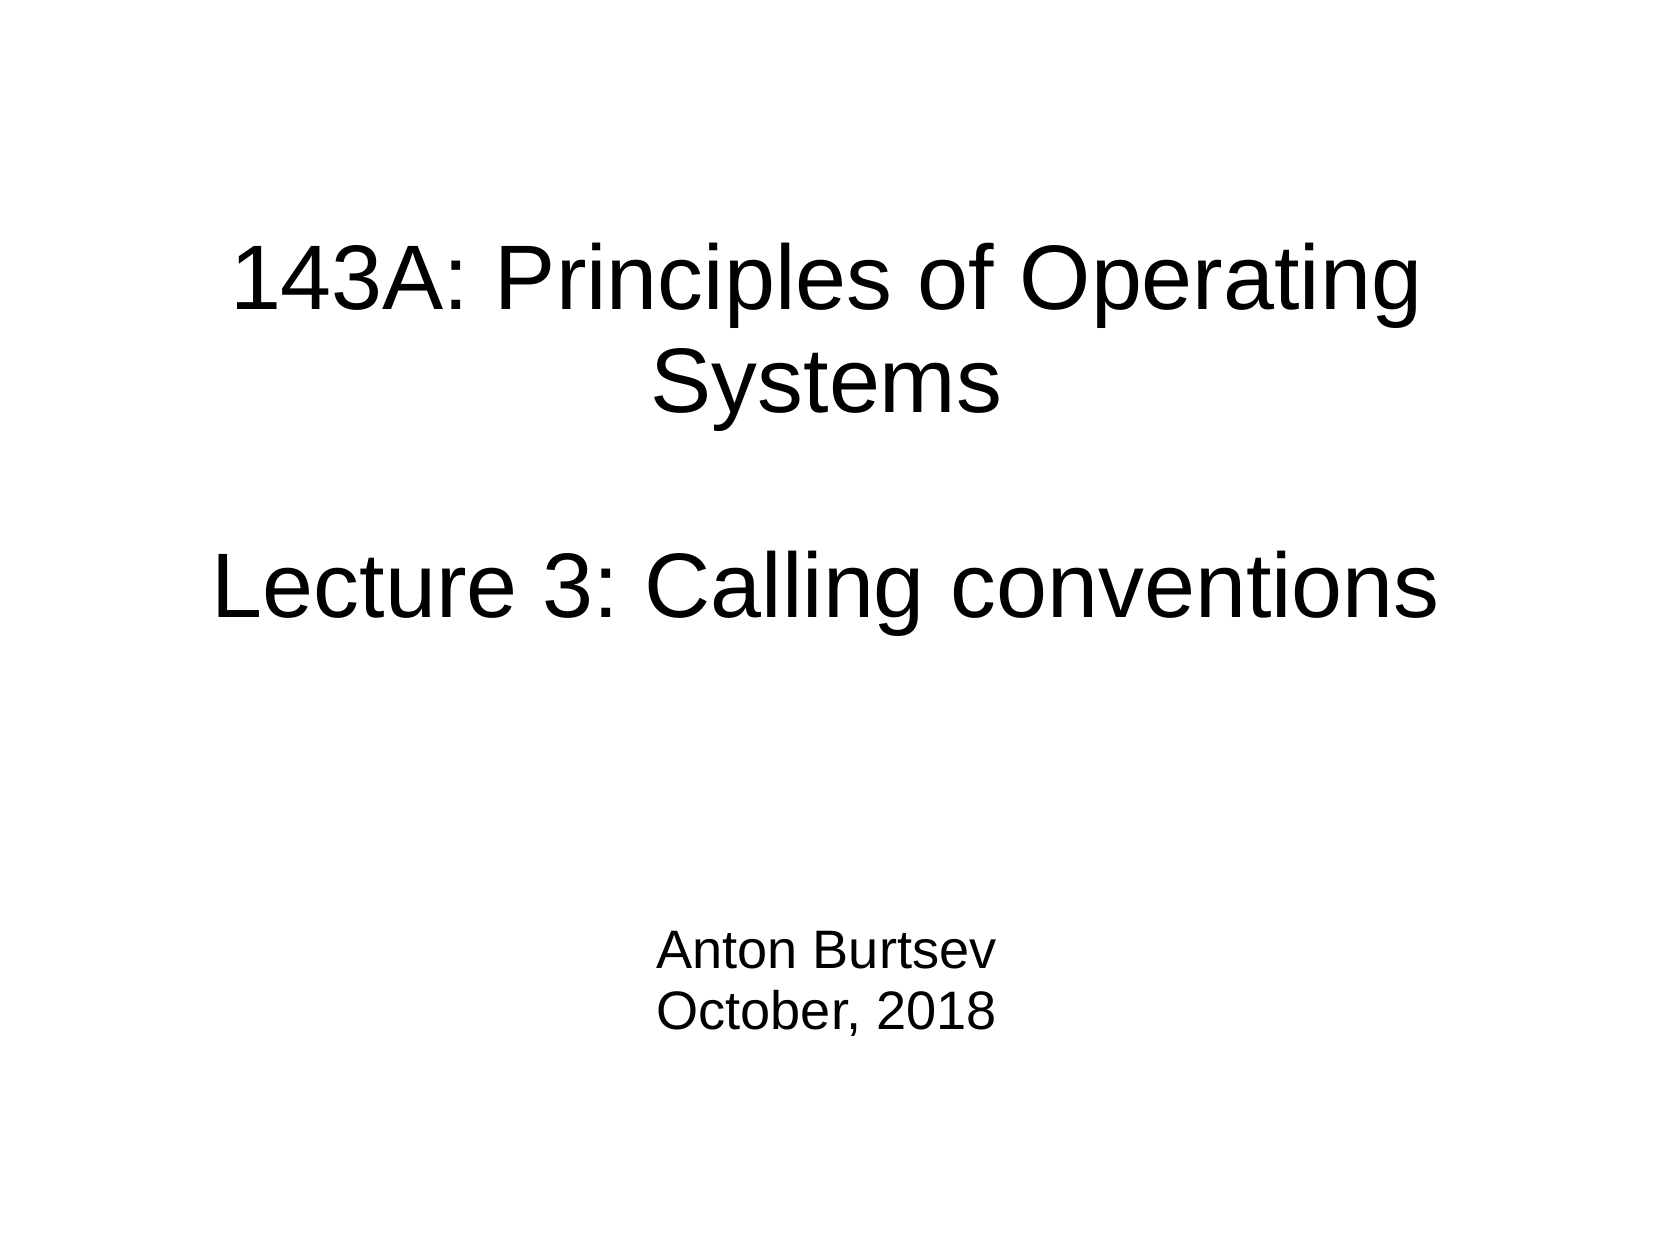

# 143A: Principles of Operating Systems Lecture 3: Calling conventions
Anton Burtsev
October, 2018